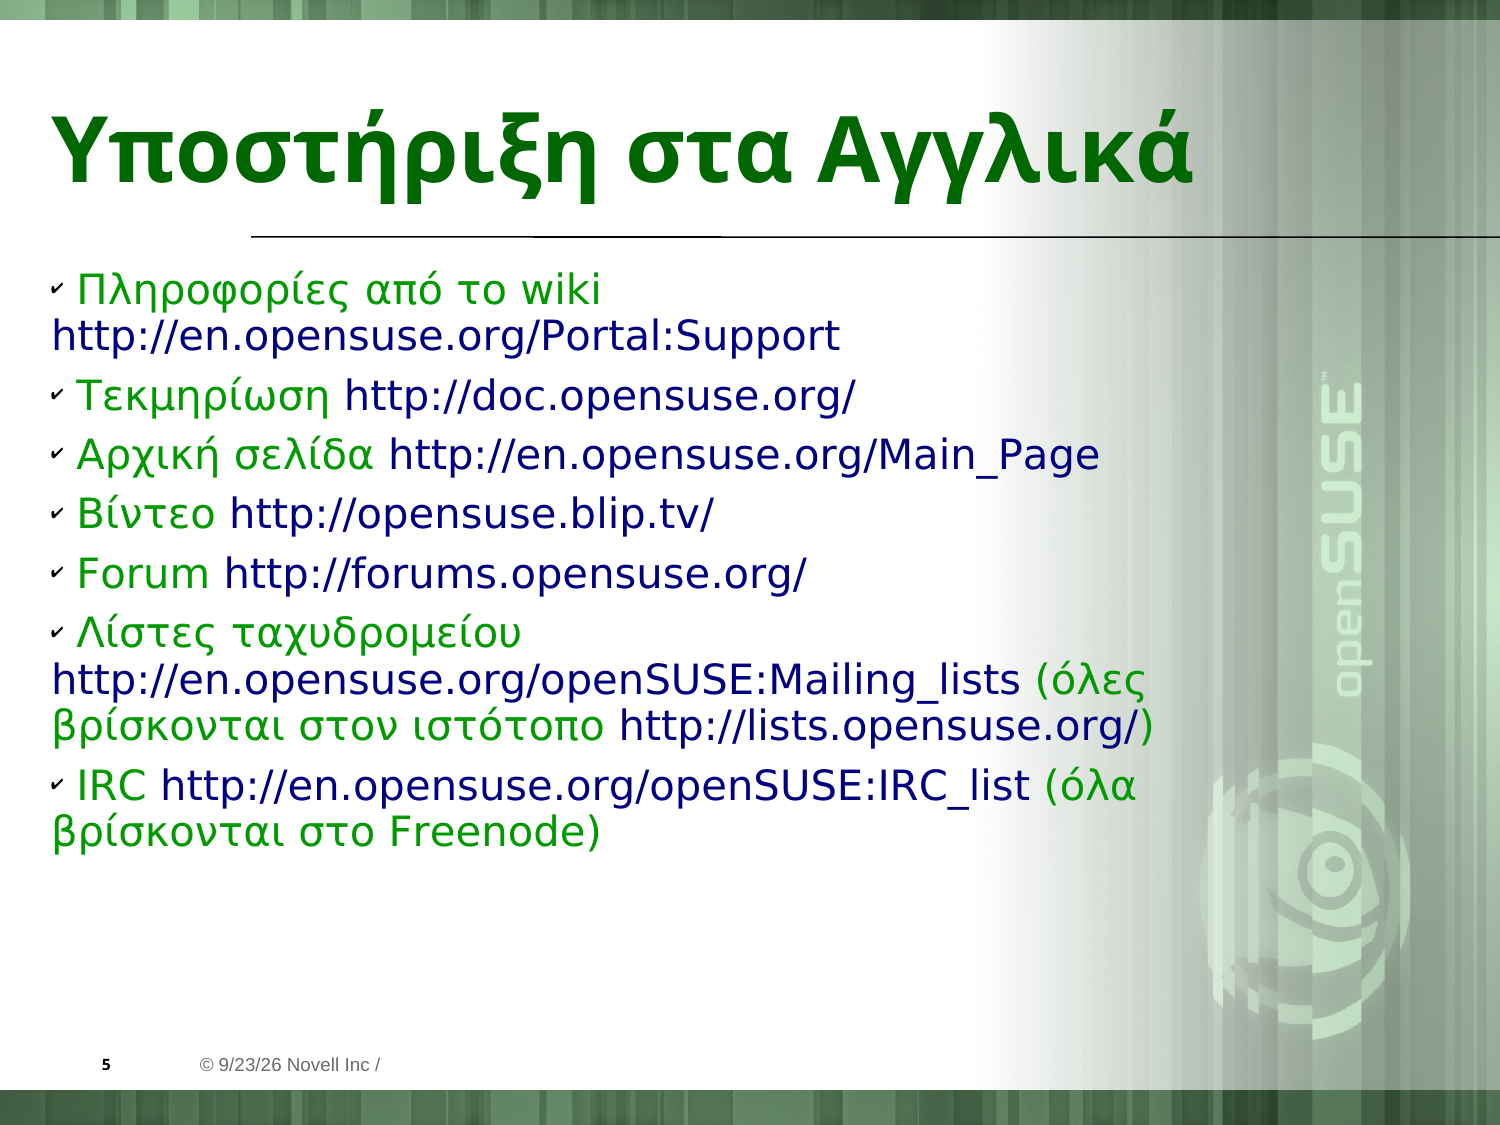

# Υποστήριξη στα Αγγλικά
 Πληροφορίες από το wiki http://en.opensuse.org/Portal:Support
 Τεκμηρίωση http://doc.opensuse.org/
 Αρχική σελίδα http://en.opensuse.org/Main_Page
 Βίντεο http://opensuse.blip.tv/
 Forum http://forums.opensuse.org/
 Λίστες ταχυδρομείου http://en.opensuse.org/openSUSE:Mailing_lists (όλες βρίσκονται στον ιστότοπο http://lists.opensuse.org/)
 IRC http://en.opensuse.org/openSUSE:IRC_list (όλα βρίσκονται στο Freenode)